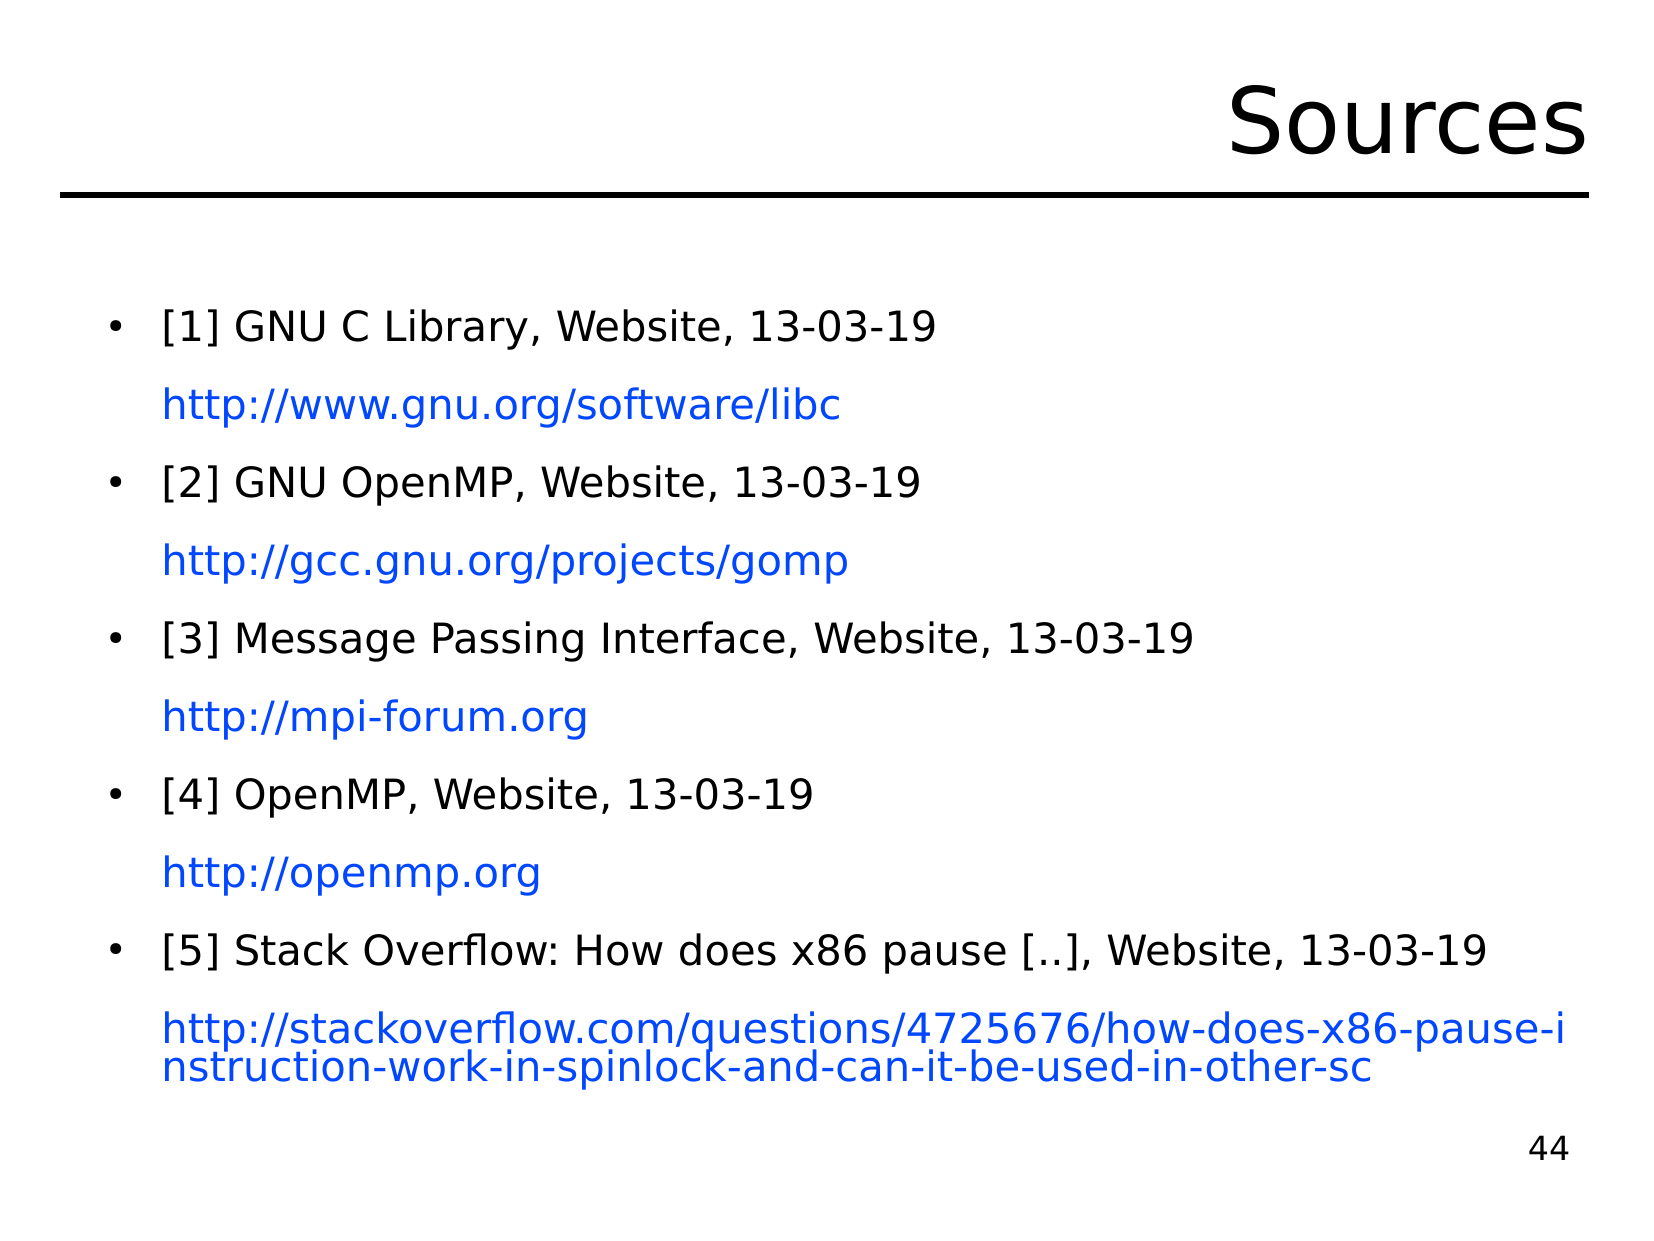

# Sources
[1] GNU C Library, Website, 13-03-19
http://www.gnu.org/software/libc
[2] GNU OpenMP, Website, 13-03-19
http://gcc.gnu.org/projects/gomp
[3] Message Passing Interface, Website, 13-03-19
http://mpi-forum.org
[4] OpenMP, Website, 13-03-19
http://openmp.org
[5] Stack Overflow: How does x86 pause [..], Website, 13-03-19
http://stackoverflow.com/questions/4725676/how-does-x86-pause-instruction-work-in-spinlock-and-can-it-be-used-in-other-sc
44